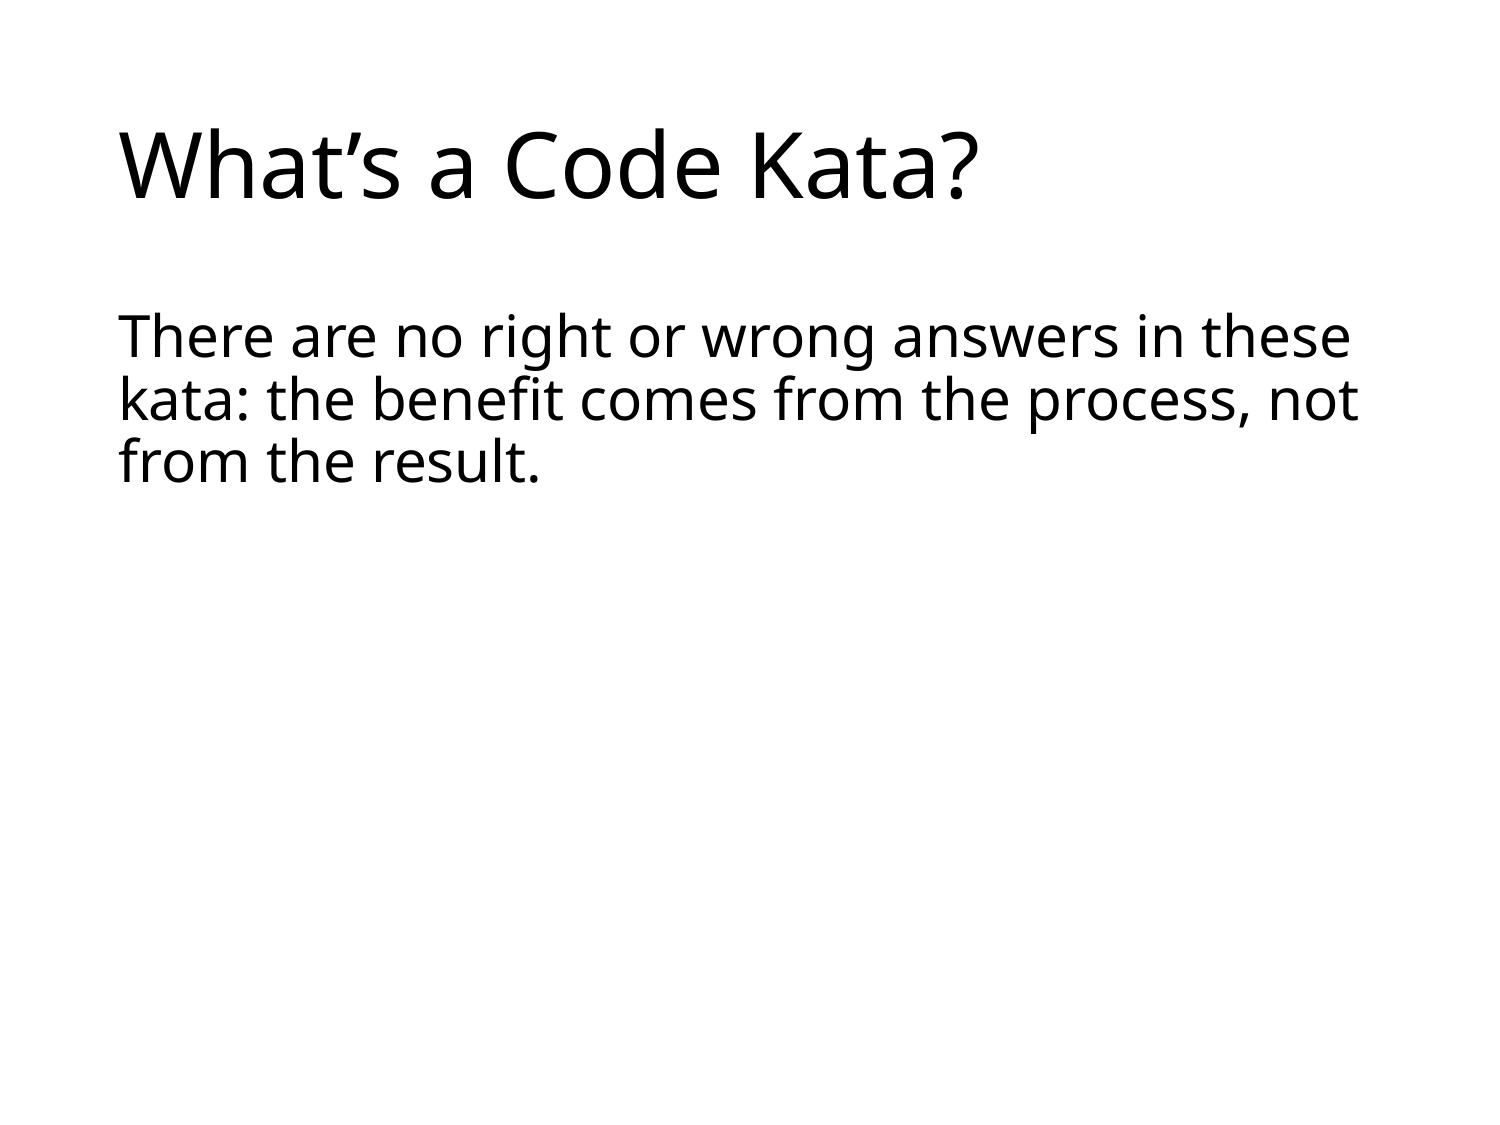

# What’s a Code Kata?
There are no right or wrong answers in these kata: the benefit comes from the process, not from the result.